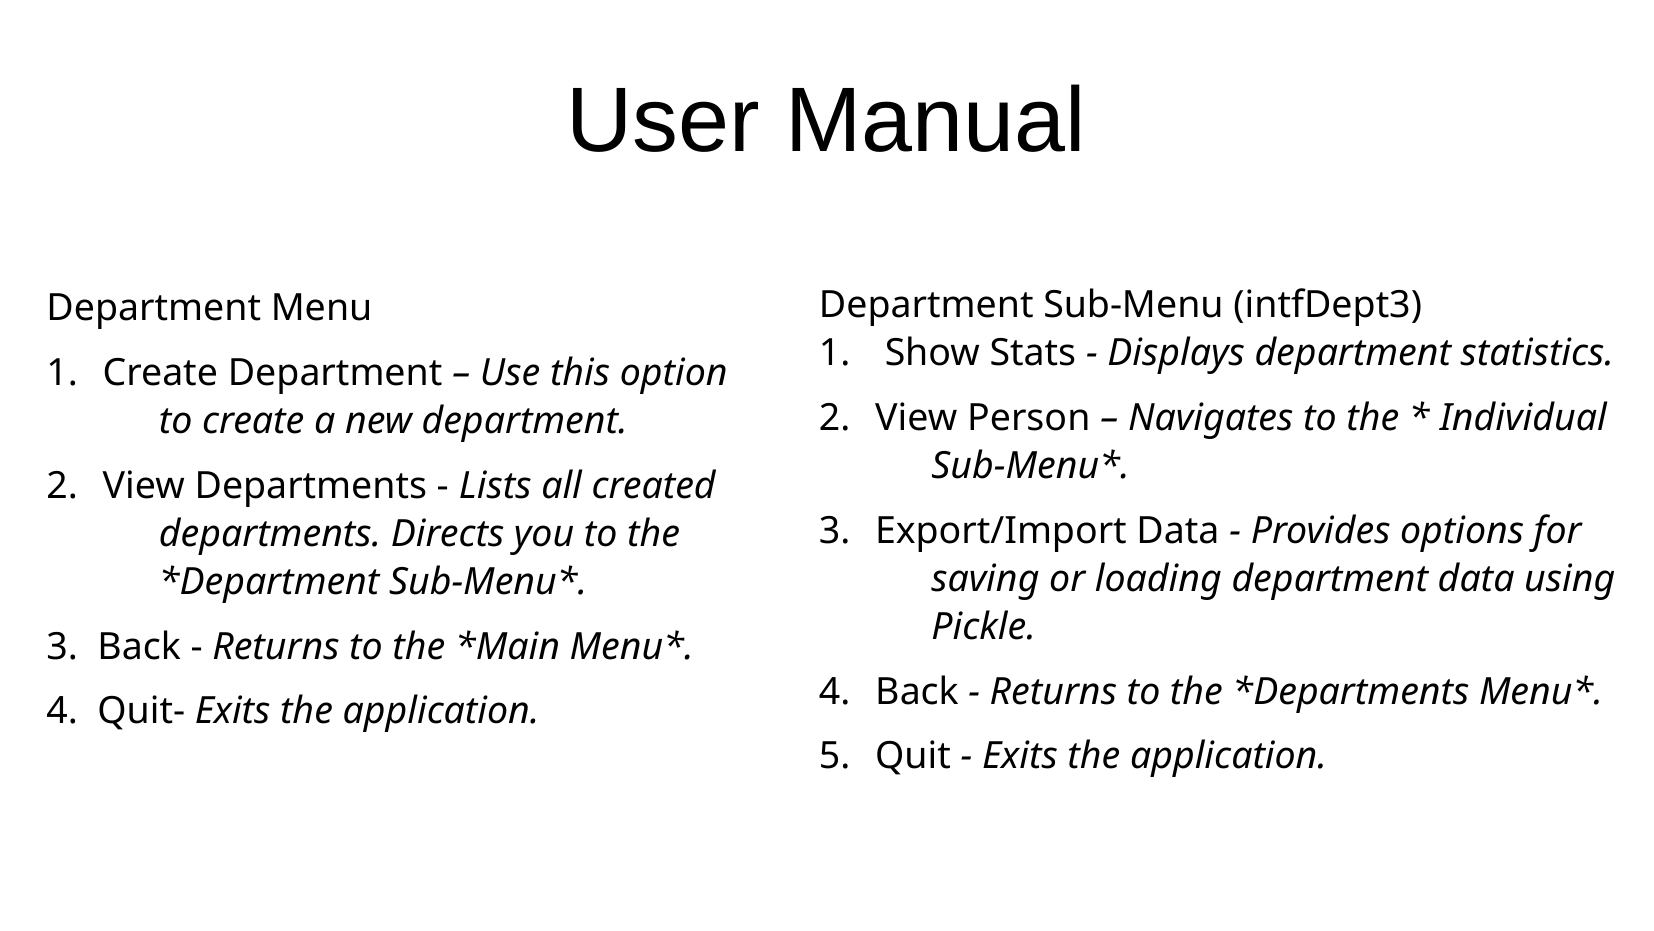

# User Manual
Department Menu
Create Department – Use this option to create a new department.
View Departments - Lists all created departments. Directs you to the *Department Sub-Menu*.
3. Back - Returns to the *Main Menu*.
4. Quit- Exits the application.
Department Sub-Menu (intfDept3)
 Show Stats - Displays department statistics.
View Person – Navigates to the * Individual Sub-Menu*.
Export/Import Data - Provides options for saving or loading department data using Pickle.
Back - Returns to the *Departments Menu*.
Quit - Exits the application.